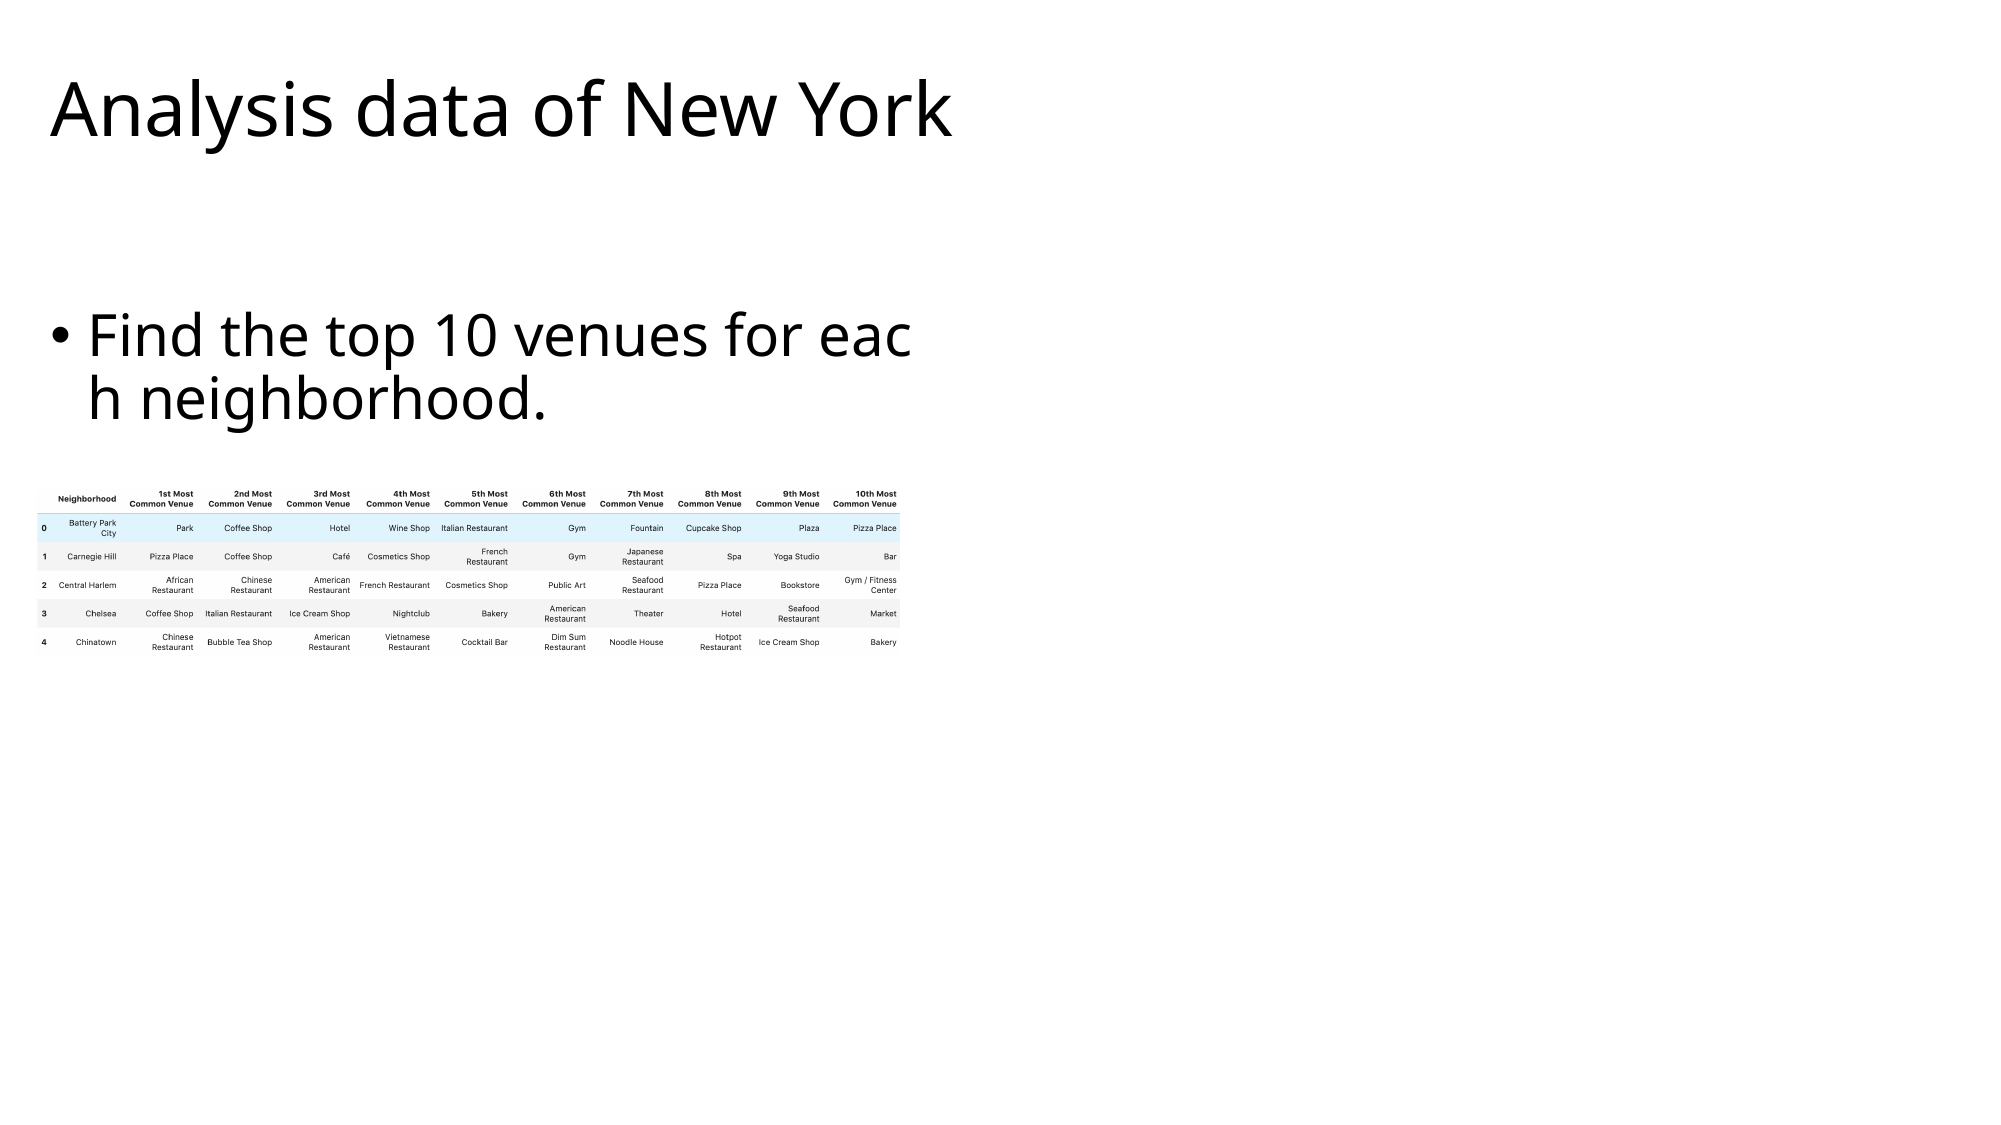

Analysis data of New York
# Find the top 10 venues for each neighborhood.